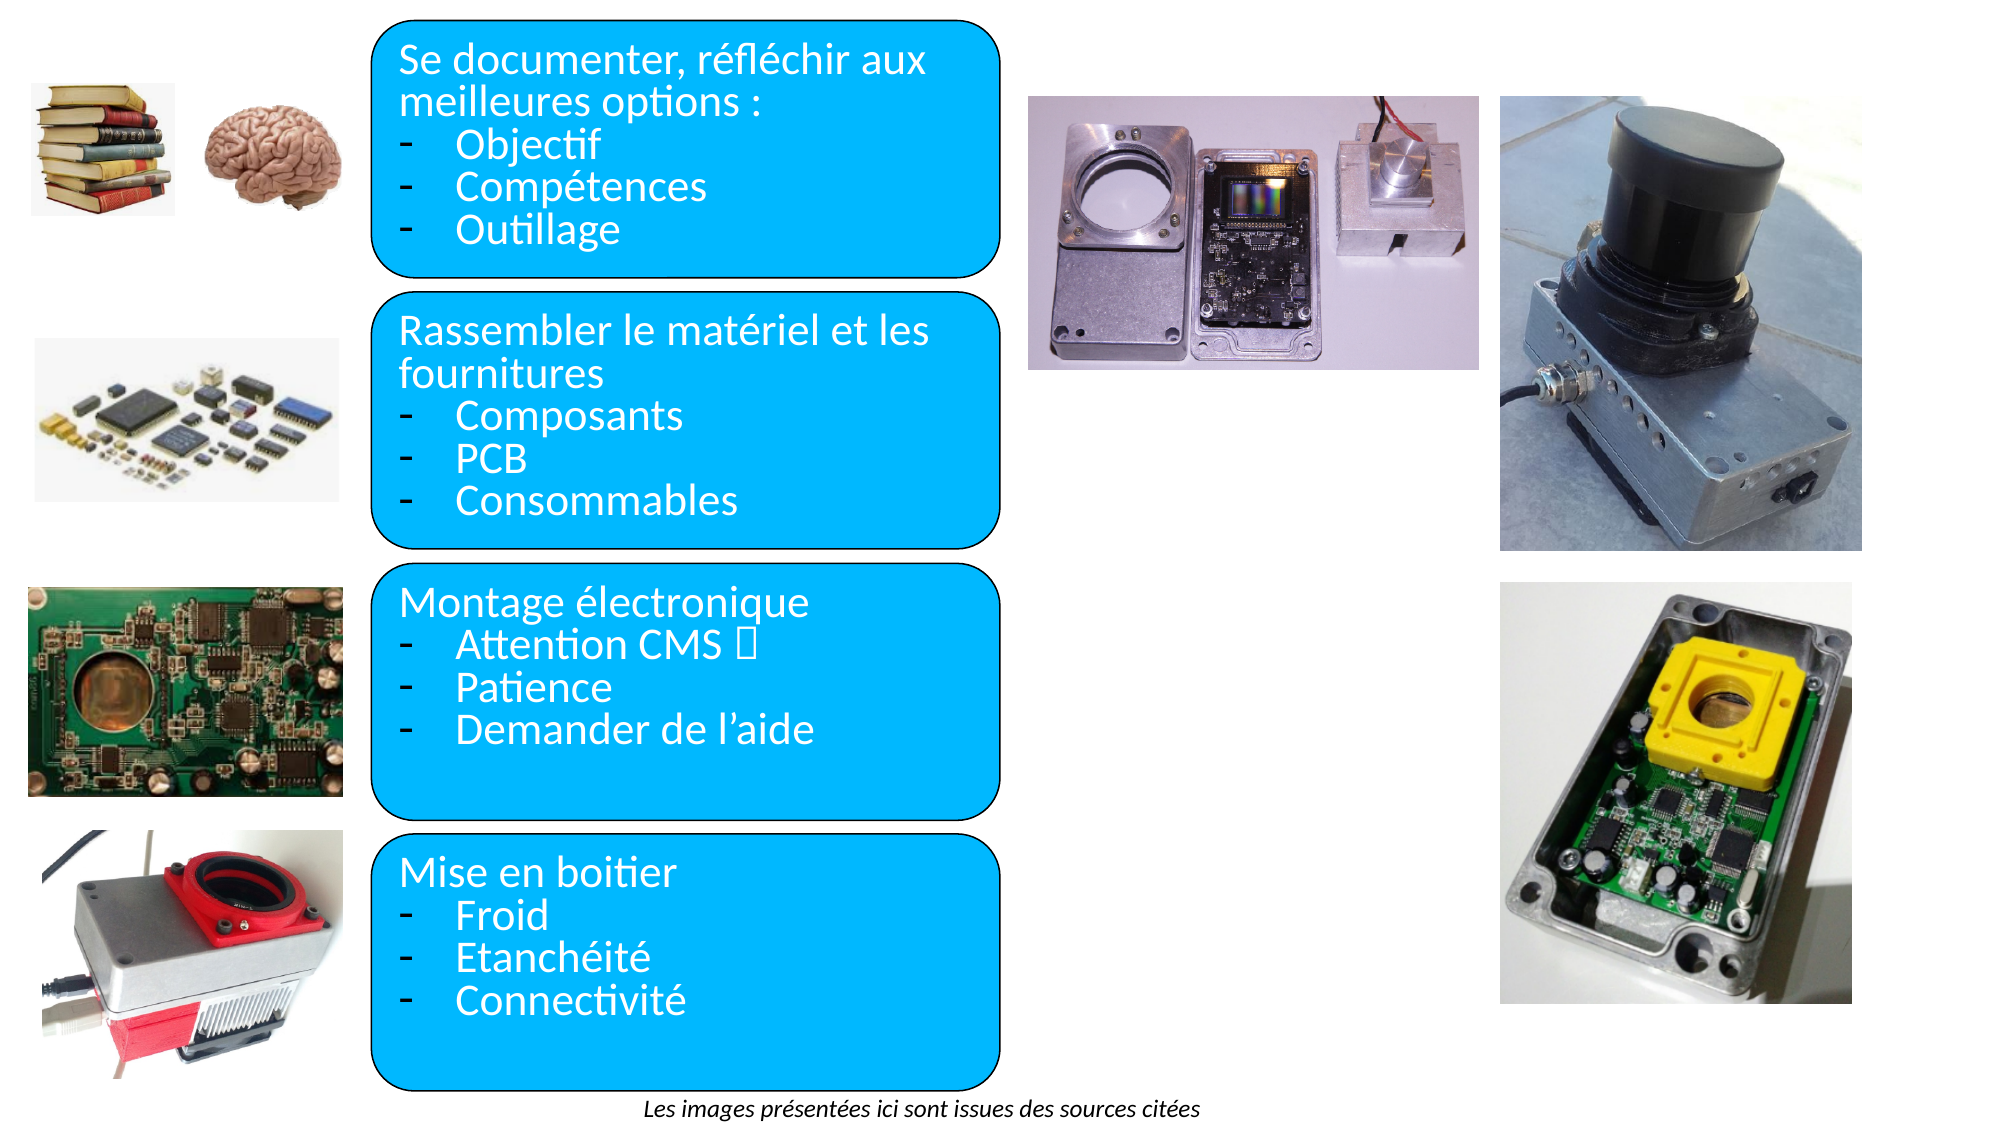

Se documenter, réfléchir aux meilleures options :
Objectif
Compétences
Outillage
Rassembler le matériel et les fournitures
Composants
PCB
Consommables
Montage électronique
Attention CMS 
Patience
Demander de l’aide
Mise en boitier
Froid
Etanchéité
Connectivité
Les images présentées ici sont issues des sources citées